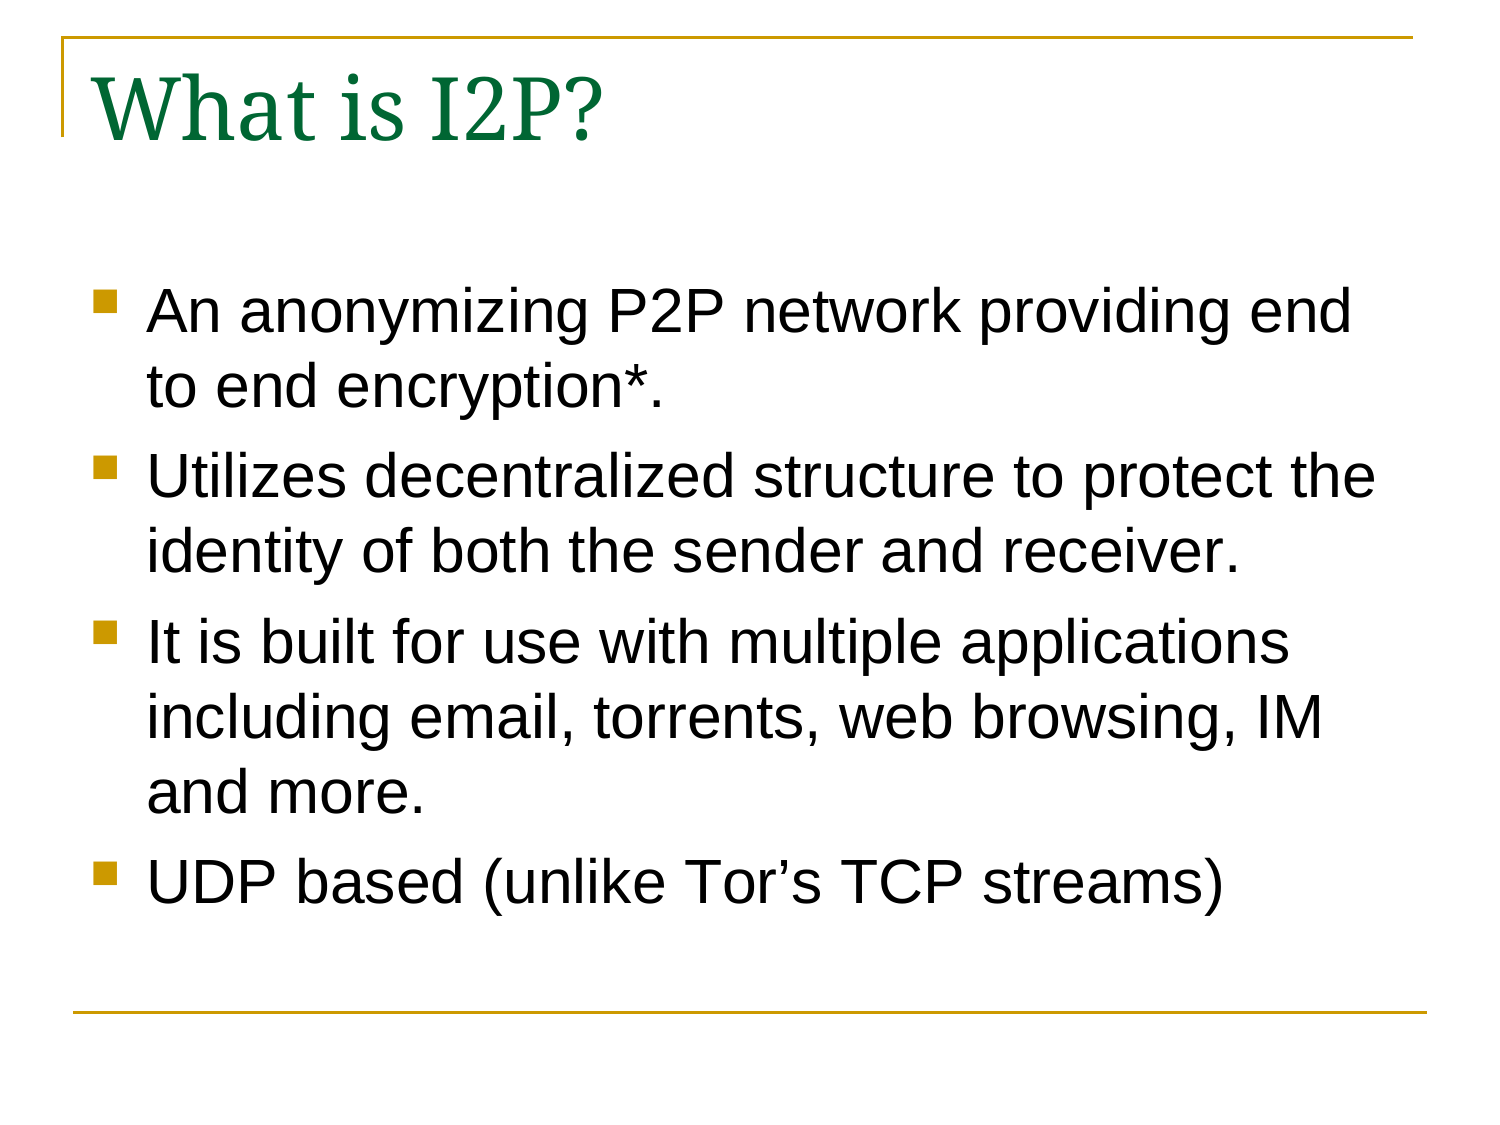

# What is I2P?
An anonymizing P2P network providing end to end encryption*.
Utilizes decentralized structure to protect the identity of both the sender and receiver.
It is built for use with multiple applications including email, torrents, web browsing, IM and more.
UDP based (unlike Tor’s TCP streams)